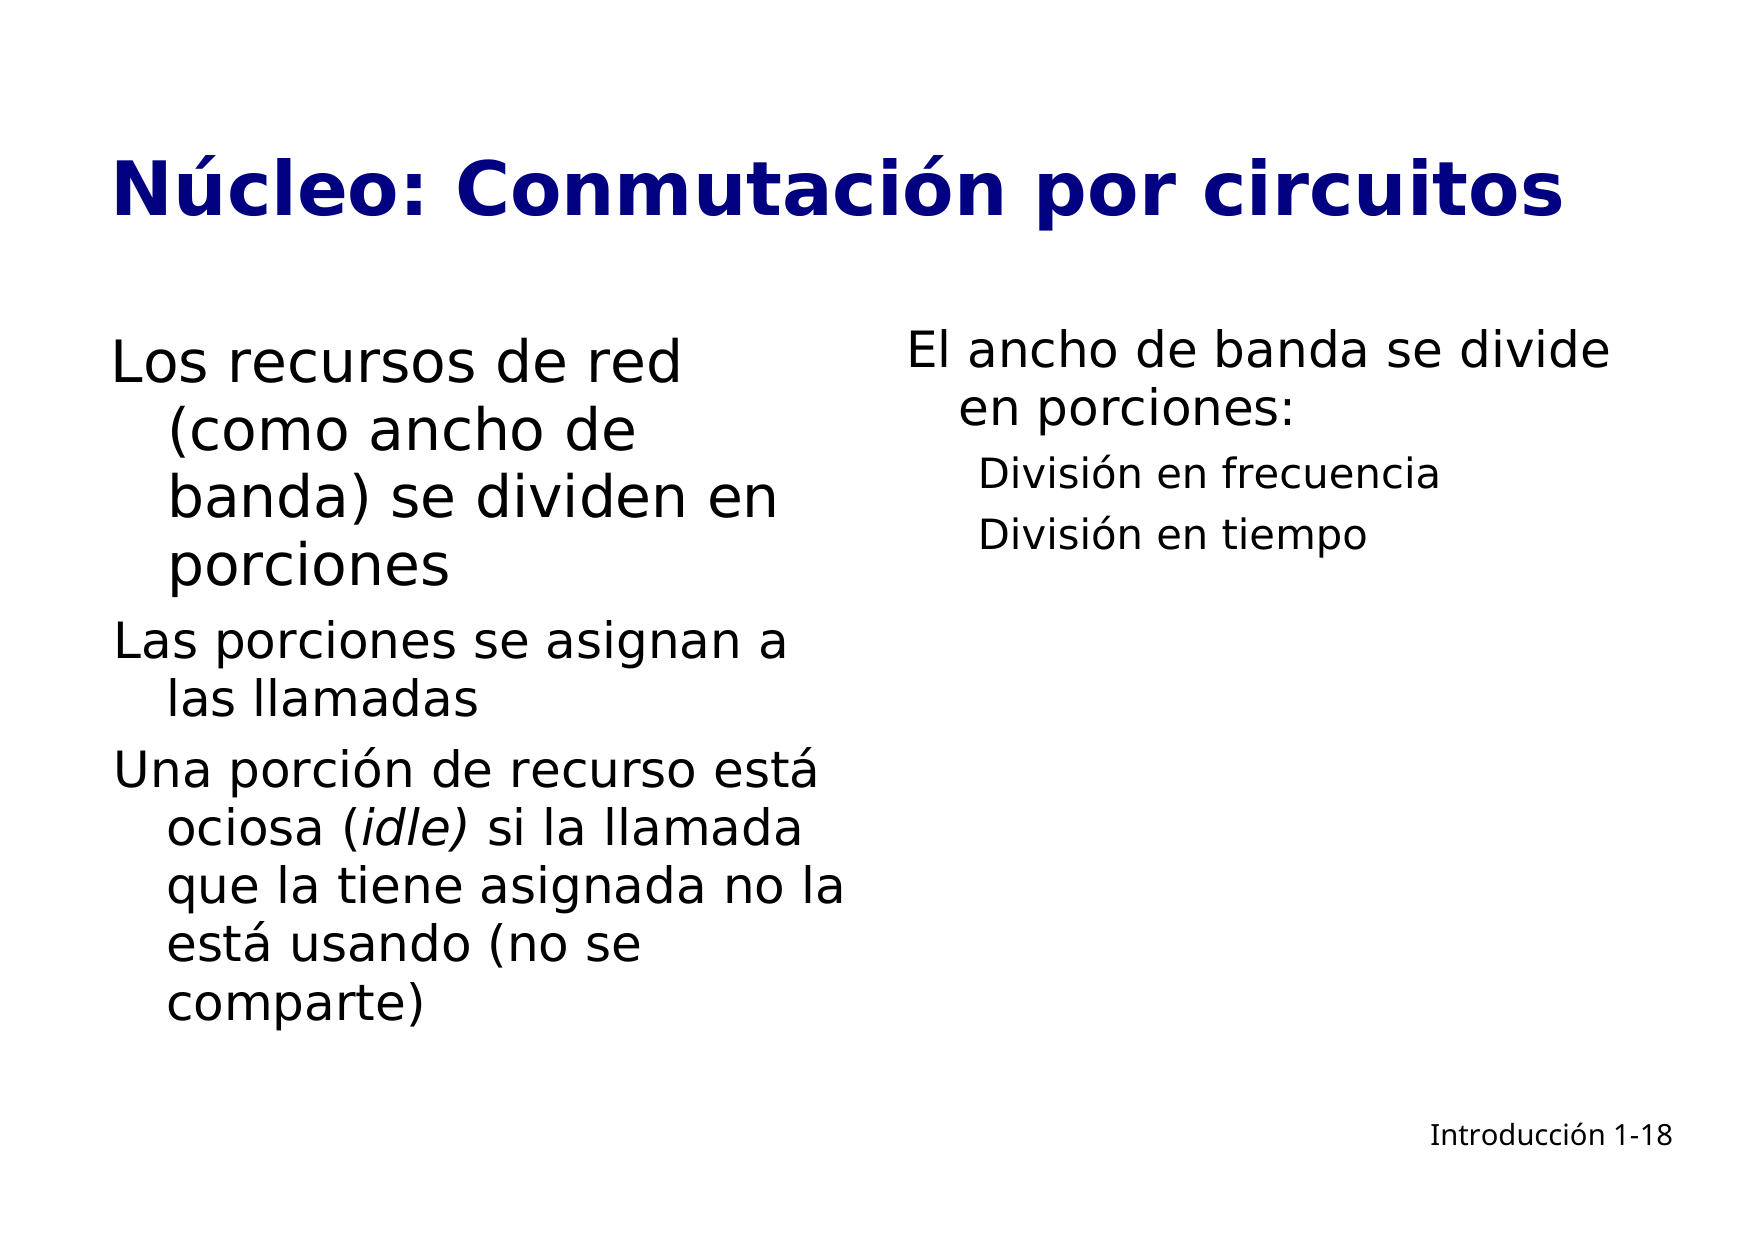

# Núcleo: Conmutación por circuitos
Los recursos de red (como ancho de banda) se dividen en porciones
Las porciones se asignan a las llamadas
Una porción de recurso está ociosa (idle) si la llamada que la tiene asignada no la está usando (no se comparte)
El ancho de banda se divide en porciones:
División en frecuencia
División en tiempo